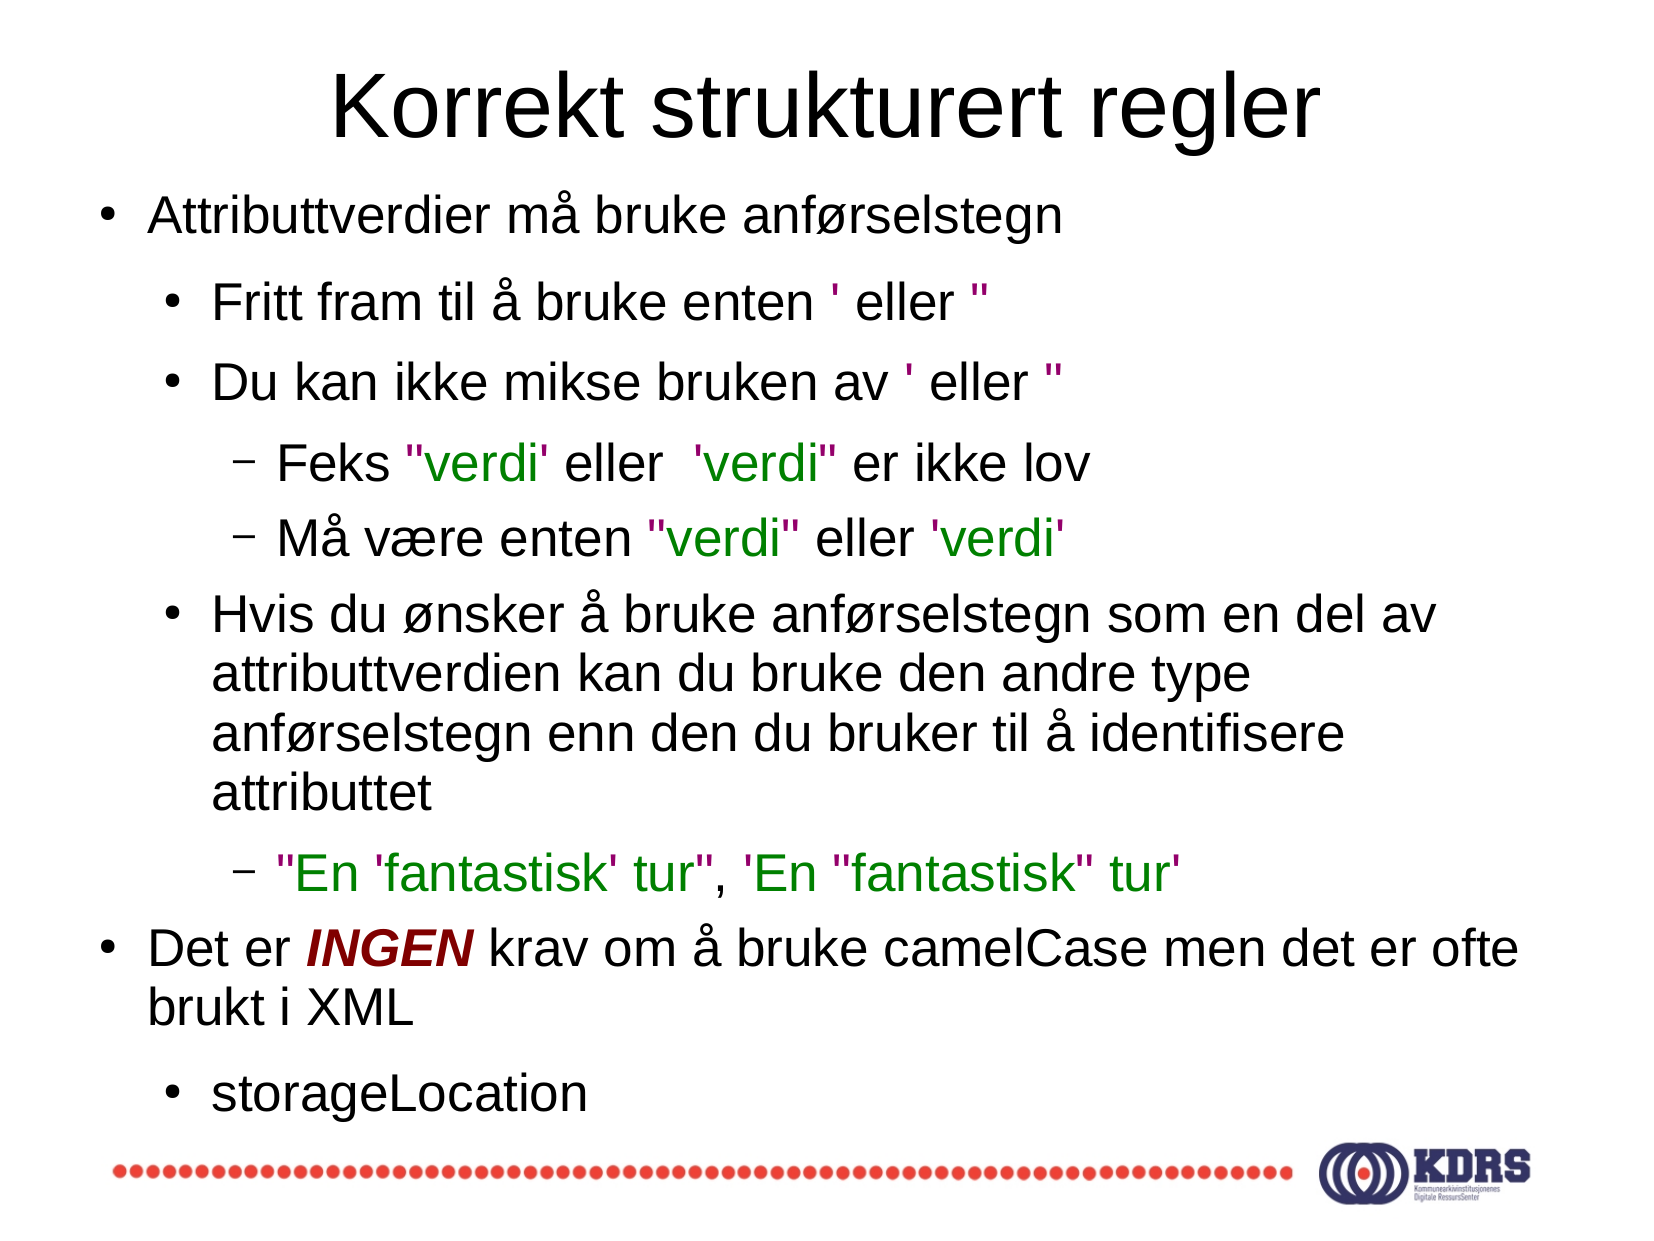

# Korrekt strukturert regler
Attributtverdier må bruke anførselstegn
Fritt fram til å bruke enten ' eller "
Du kan ikke mikse bruken av ' eller "
Feks "verdi' eller 'verdi" er ikke lov
Må være enten "verdi" eller 'verdi'
Hvis du ønsker å bruke anførselstegn som en del av attributtverdien kan du bruke den andre type anførselstegn enn den du bruker til å identifisere attributtet
"En 'fantastisk' tur", 'En "fantastisk" tur'
Det er INGEN krav om å bruke camelCase men det er ofte brukt i XML
storageLocation